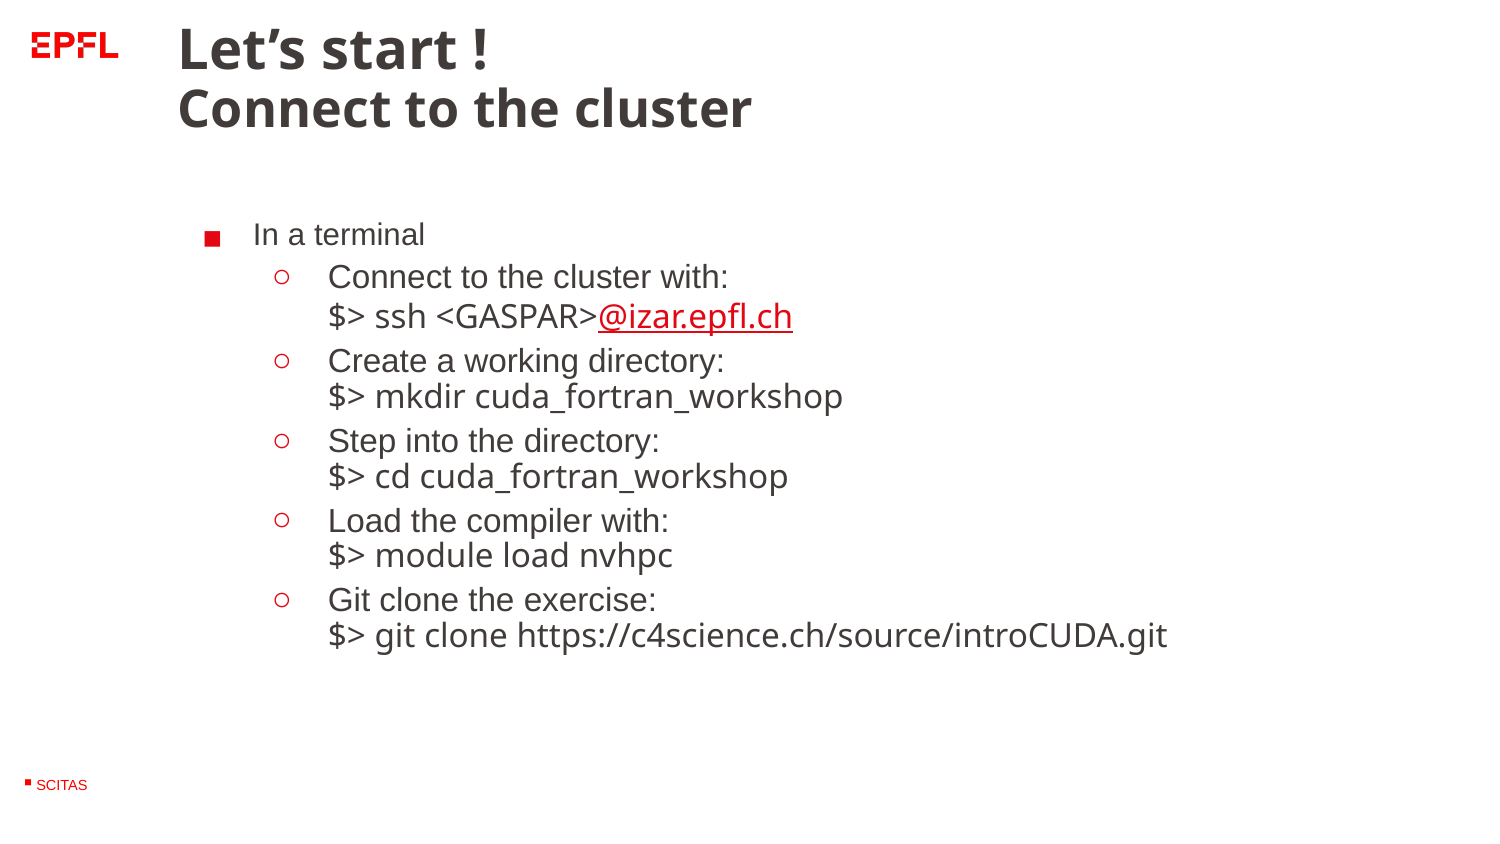

# Let’s start ! Connect to the cluster
In a terminal
Connect to the cluster with:
$> ssh <GASPAR>@izar.epfl.ch
Create a working directory:
$> mkdir cuda_fortran_workshop
Step into the directory:
$> cd cuda_fortran_workshop
Load the compiler with:
$> module load nvhpc
Git clone the exercise:
$> git clone https://c4science.ch/source/introCUDA.git